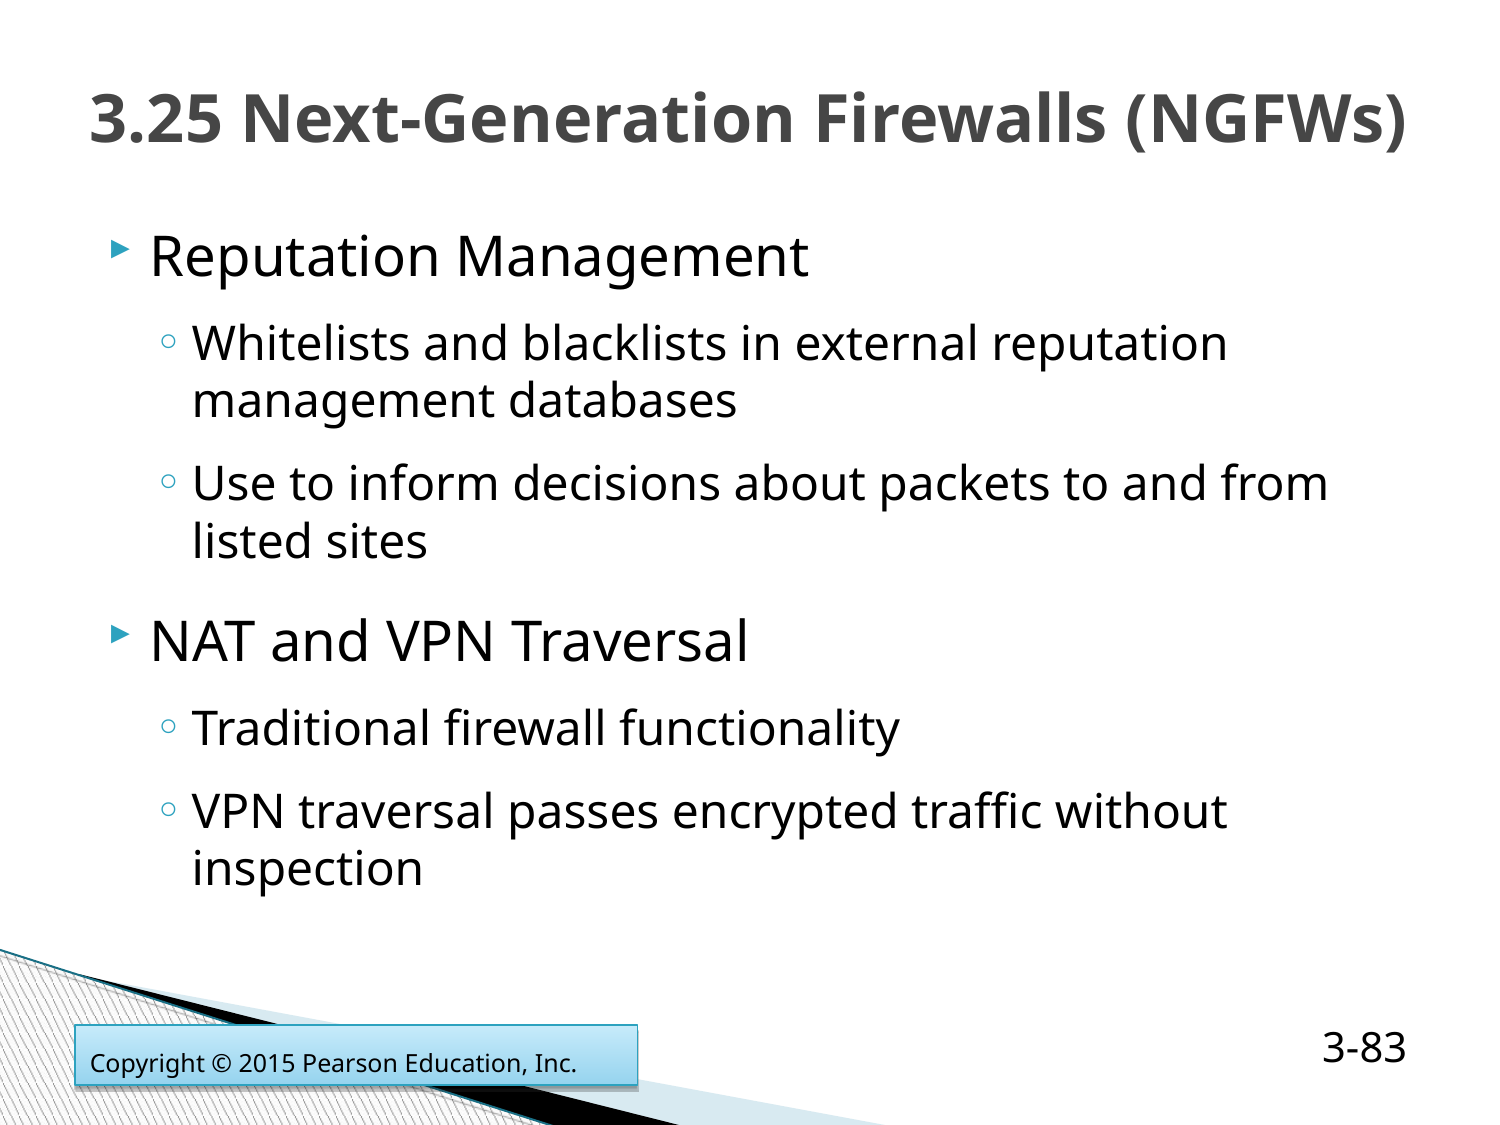

3.25 Next-Generation Firewalls (NGFWs)
# Reputation Management
Whitelists and blacklists in external reputation management databases
Use to inform decisions about packets to and from listed sites
NAT and VPN Traversal
Traditional firewall functionality
VPN traversal passes encrypted traffic without inspection
Copyright © 2015 Pearson Education, Inc.